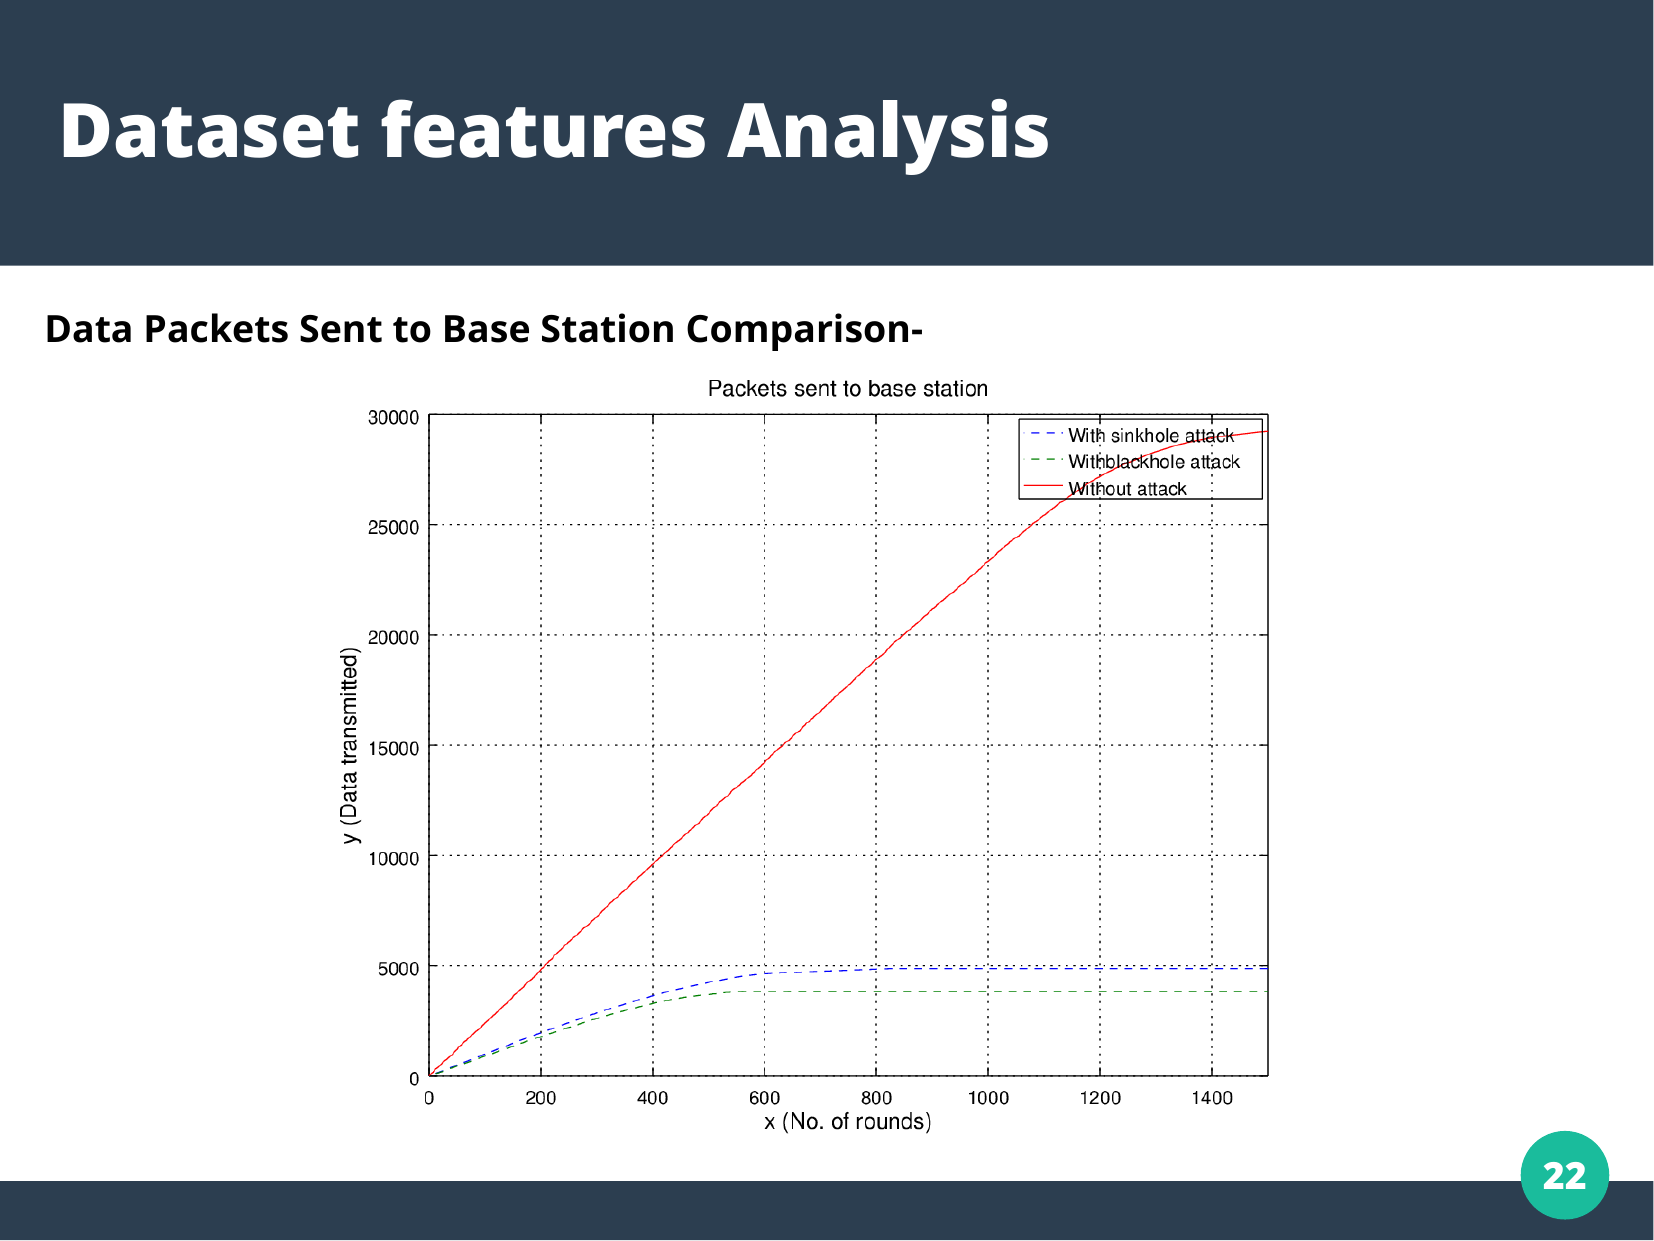

# Dataset features Analysis
Data Packets Sent to Base Station Comparison-
22